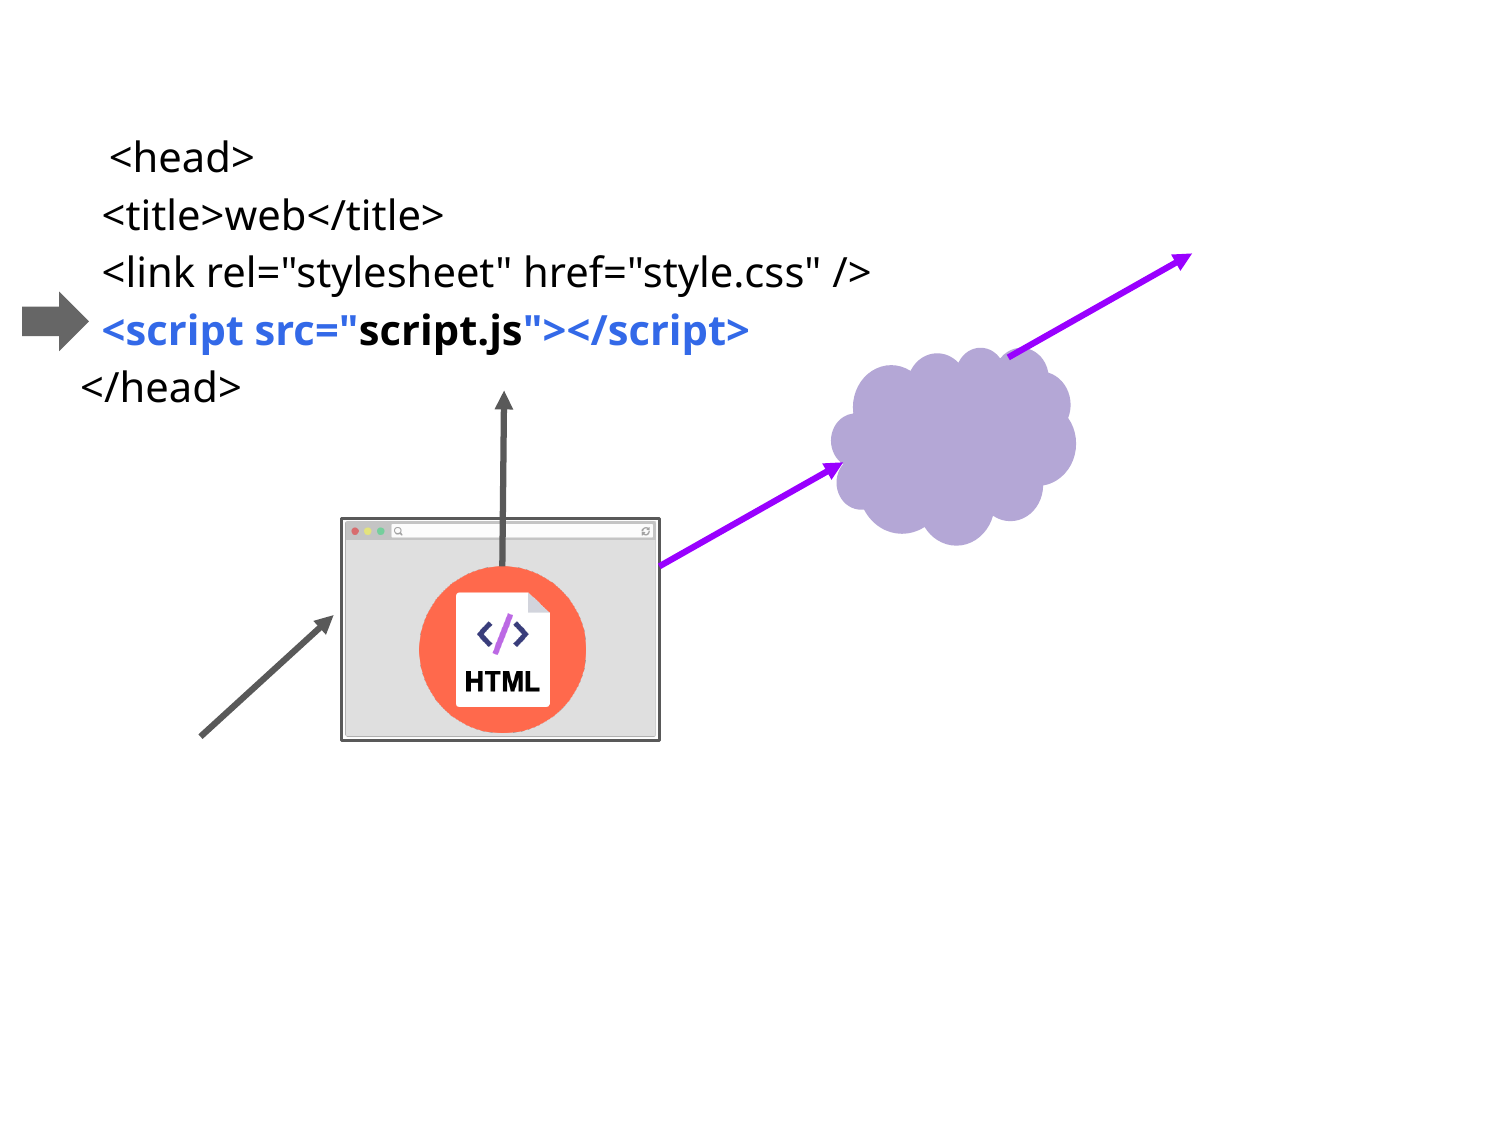

<head>
 <title>web</title>
 <link rel="stylesheet" href="style.css" />
 <script src="script.js"></script>
 </head>